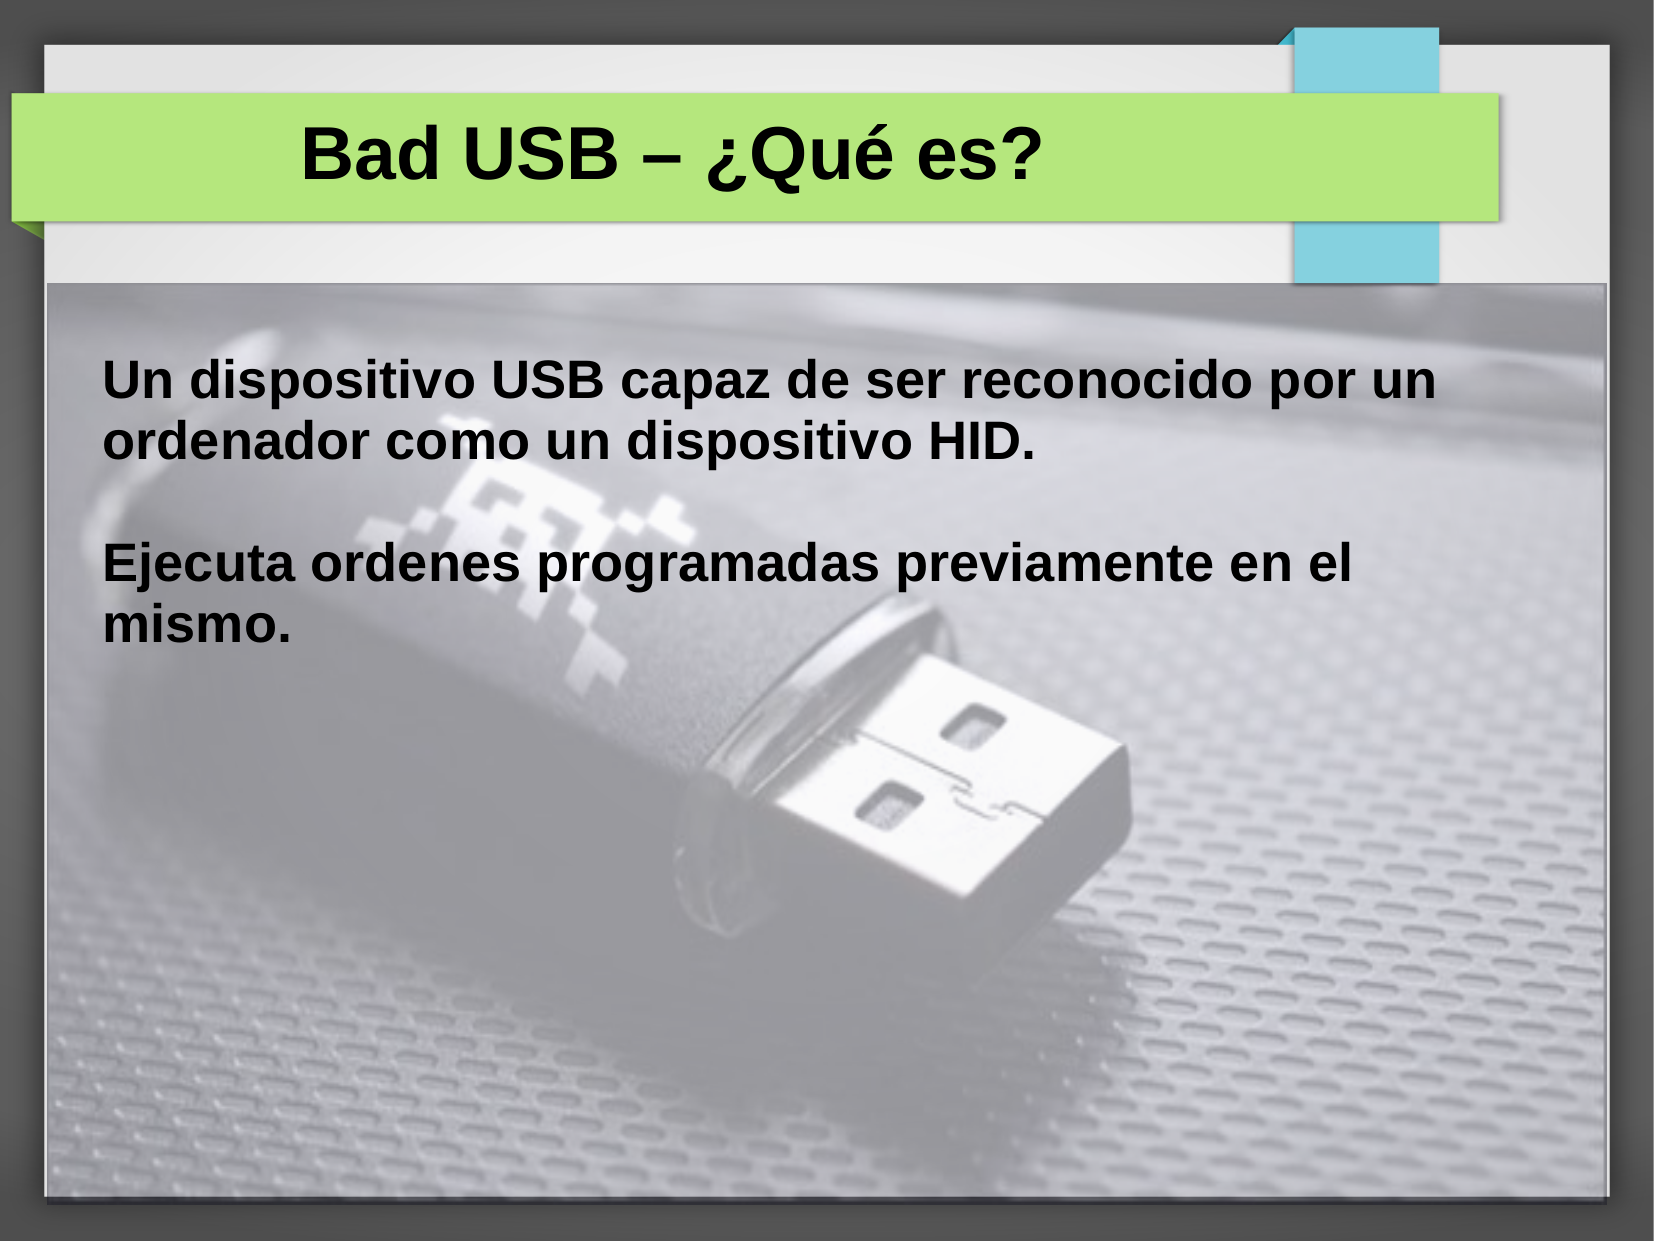

# Bad USB – ¿Qué es?
Un dispositivo USB capaz de ser reconocido por un ordenador como un dispositivo HID.
Ejecuta ordenes programadas previamente en el mismo.